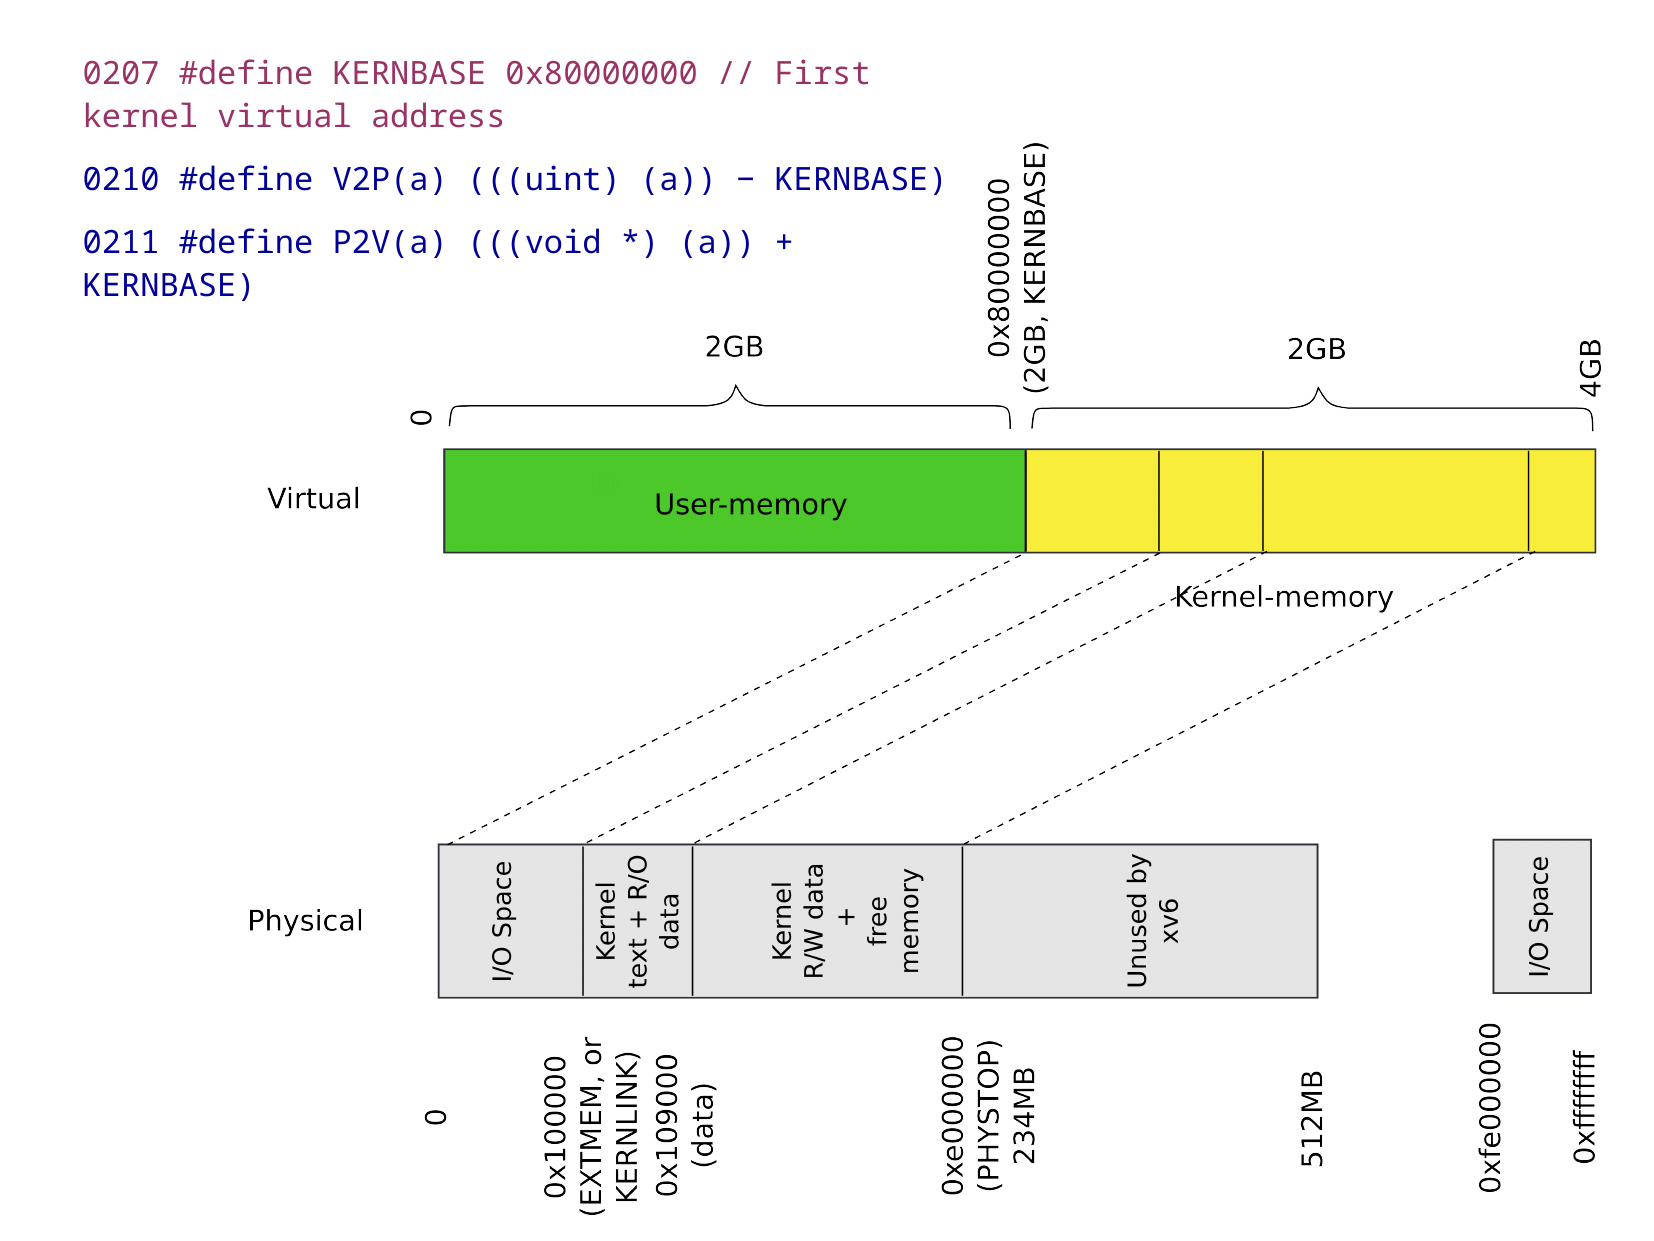

# 0207 #define KERNBASE 0x80000000 // First kernel virtual address
0210 #define V2P(a) (((uint) (a)) − KERNBASE)
0211 #define P2V(a) (((void *) (a)) + KERNBASE)